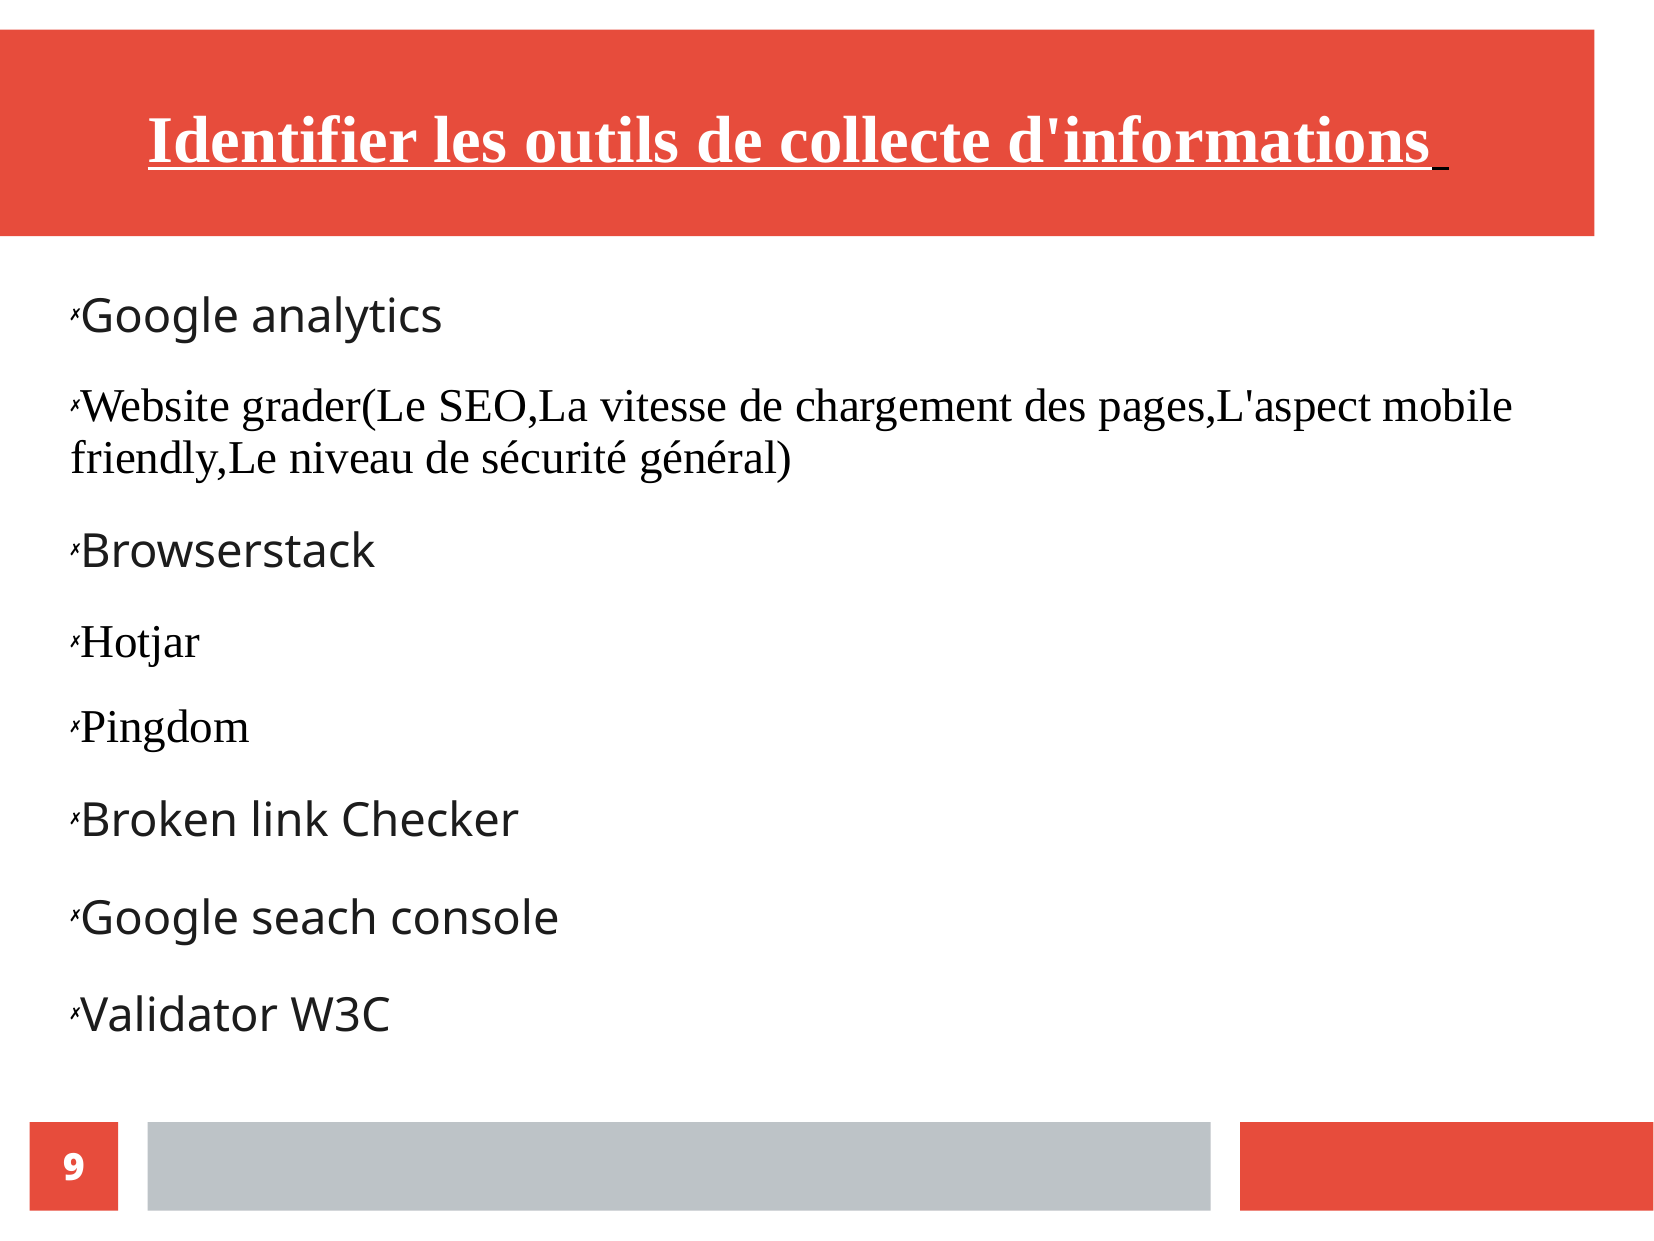

# Identifier les outils de collecte d'informations
Google analytics
Website grader(Le SEO,La vitesse de chargement des pages,L'aspect mobile friendly,Le niveau de sécurité général)
Browserstack
Hotjar
Pingdom
Broken link Checker
Google seach console
Validator W3C
9